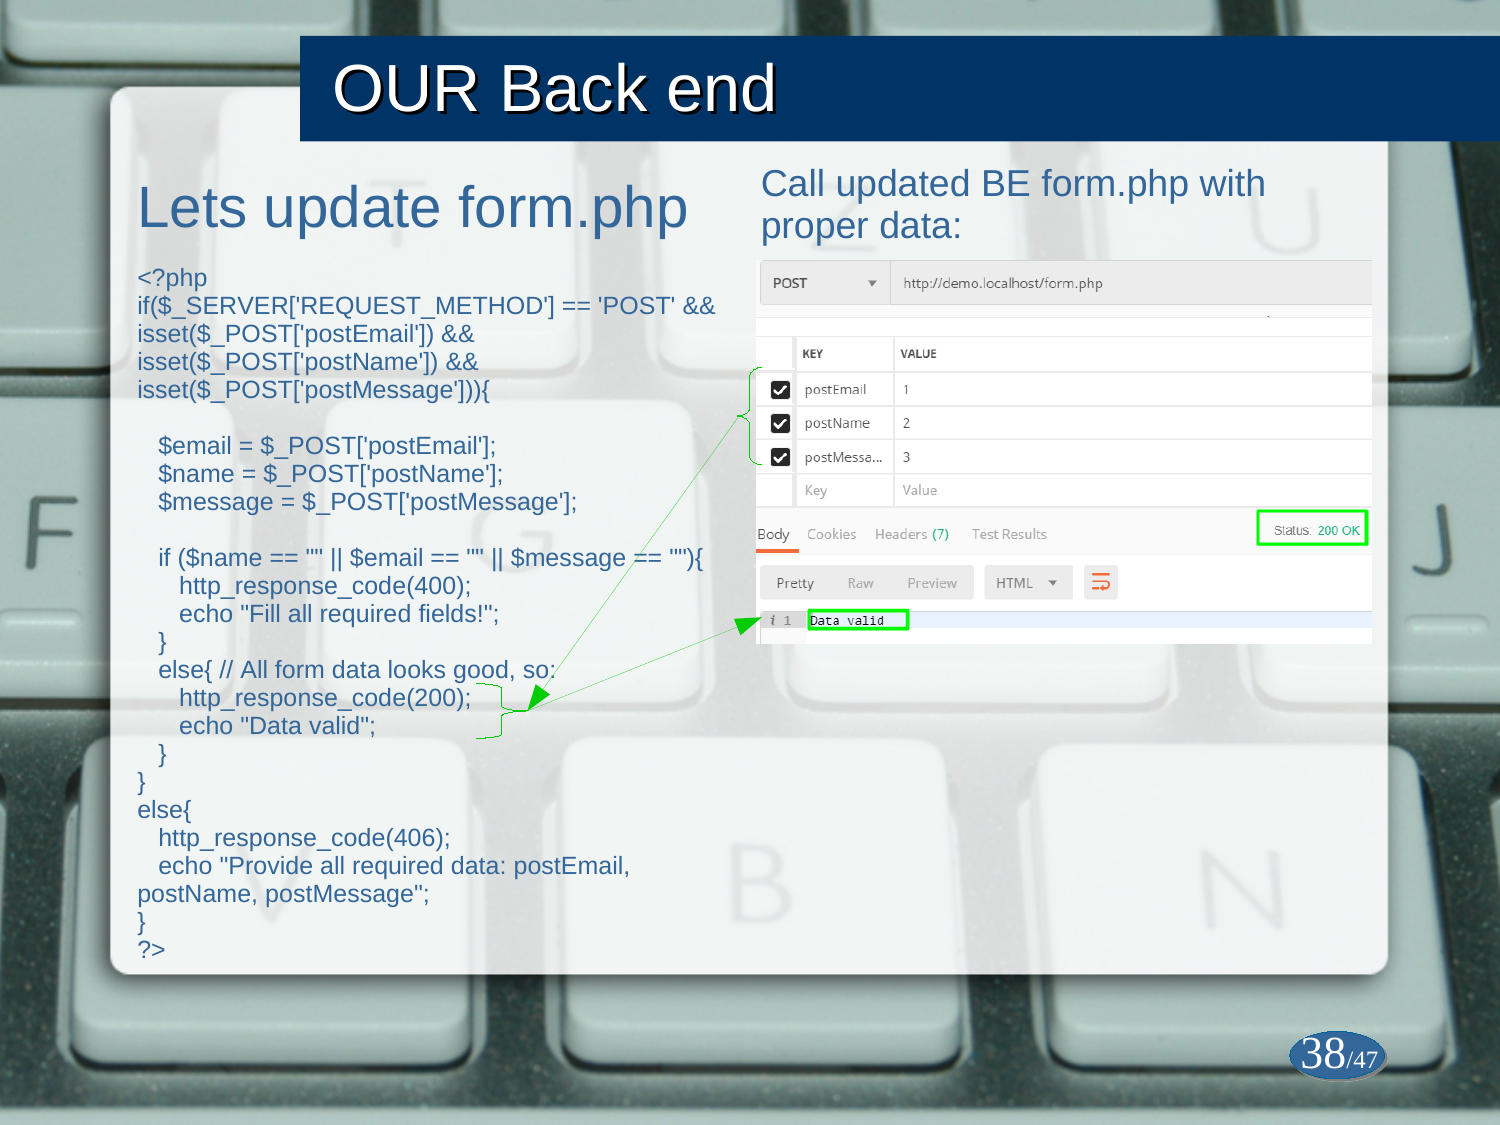

# OUR Back end
Call updated BE form.php with proper data:
Lets update form.php
<?php
if($_SERVER['REQUEST_METHOD'] == 'POST' && isset($_POST['postEmail']) && isset($_POST['postName']) && isset($_POST['postMessage'])){
 $email = $_POST['postEmail'];
 $name = $_POST['postName'];
 $message = $_POST['postMessage'];
 if ($name == "" || $email == "" || $message == ""){
 http_response_code(400);
 echo "Fill all required fields!";
 }
 else{ // All form data looks good, so:
 http_response_code(200);
 echo "Data valid";
 }
}
else{
 http_response_code(406);
 echo "Provide all required data: postEmail, postName, postMessage";
}
?>
38